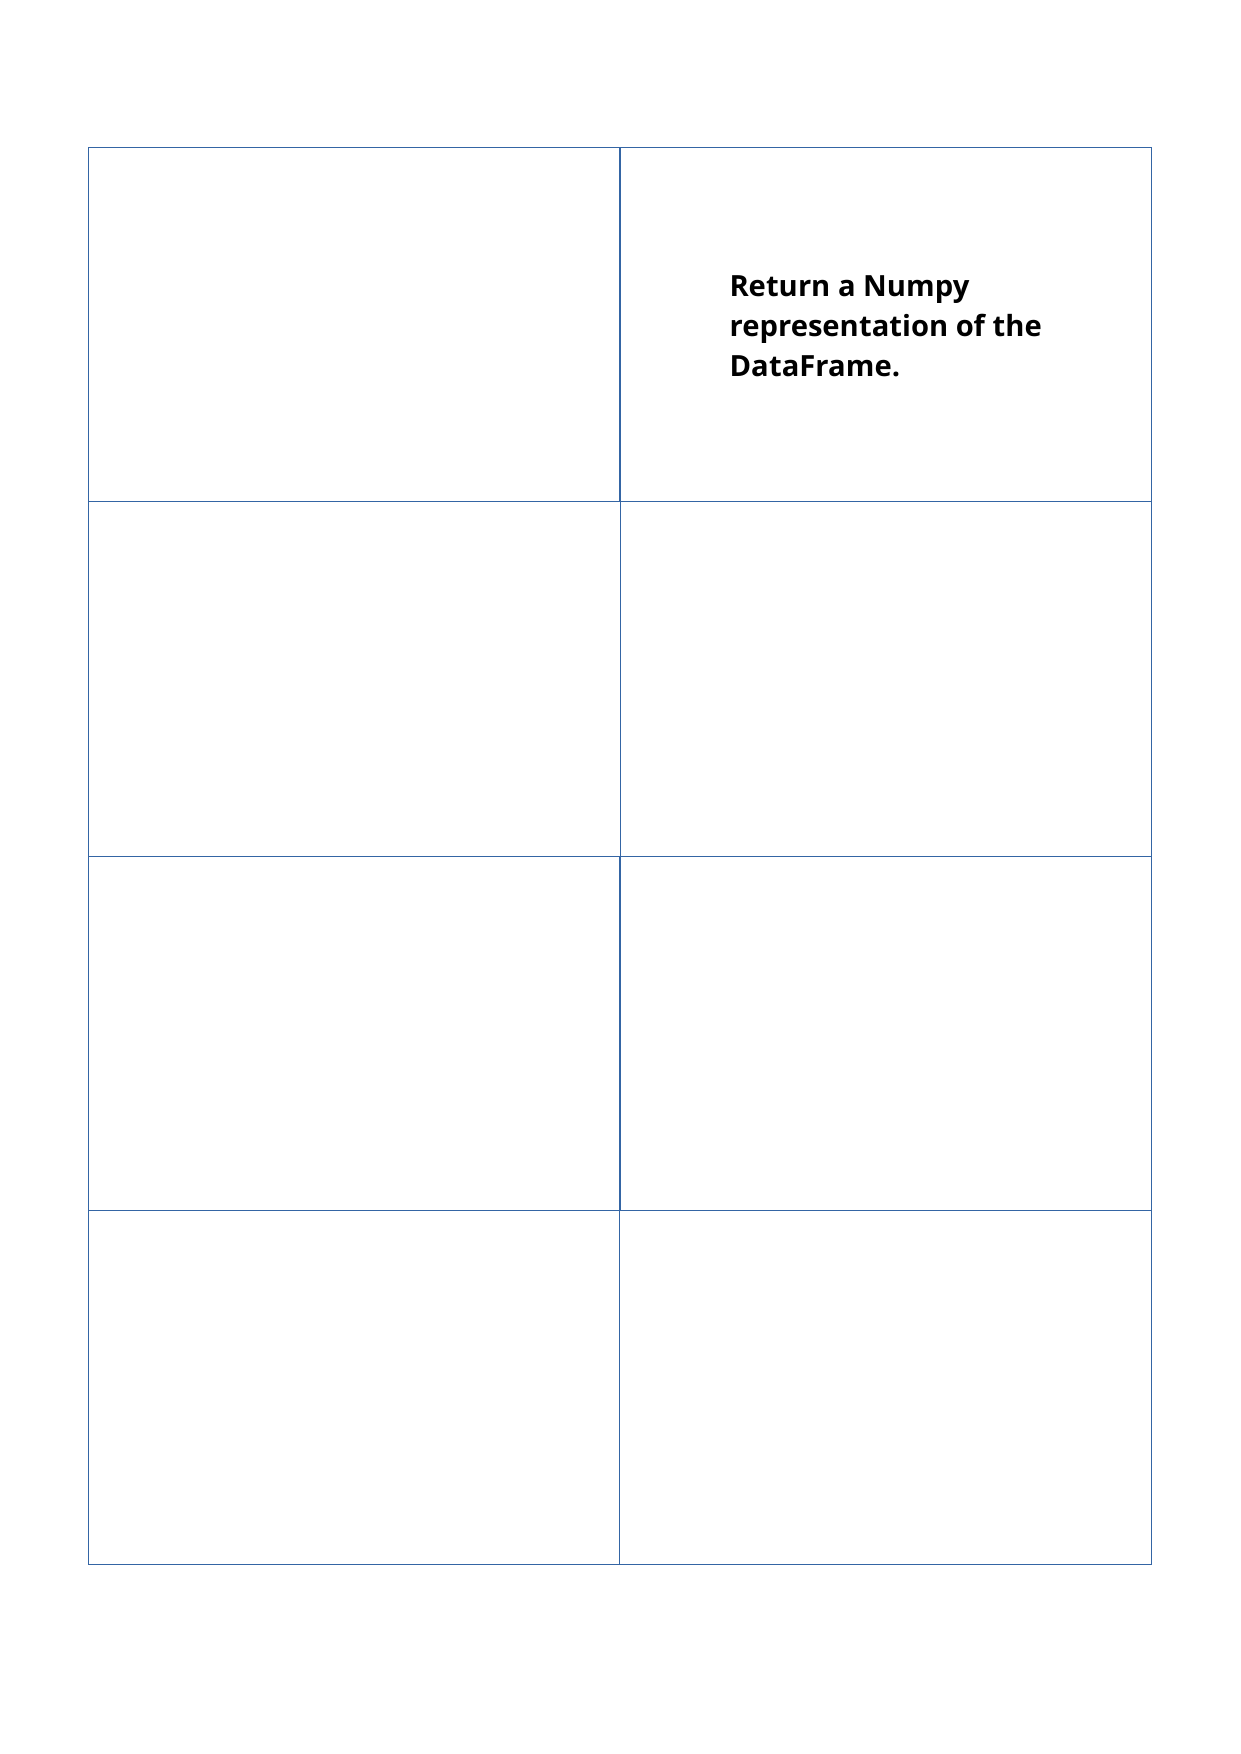

Return a Numpy
representation of the
DataFrame.